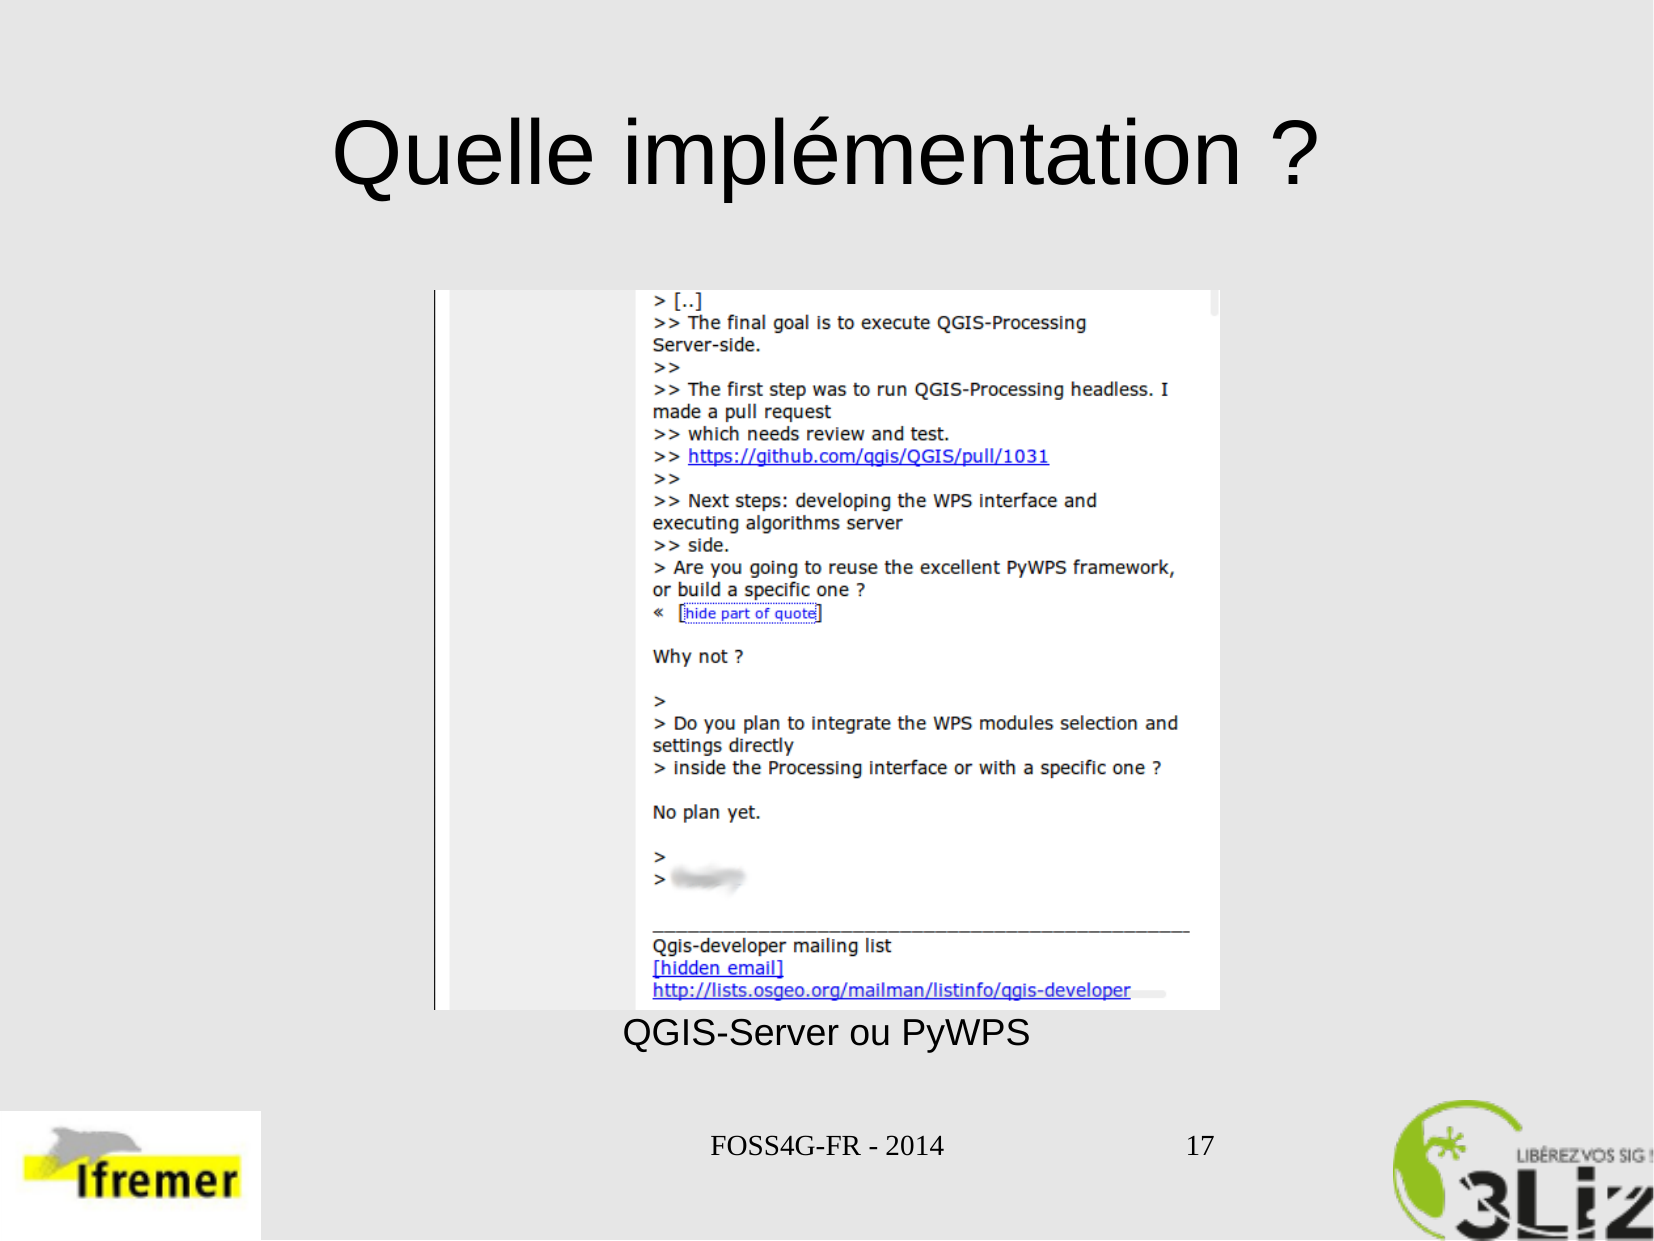

# Quelle implémentation ?
QGIS-Server ou PyWPS
FOSS4G-FR - 2014
17